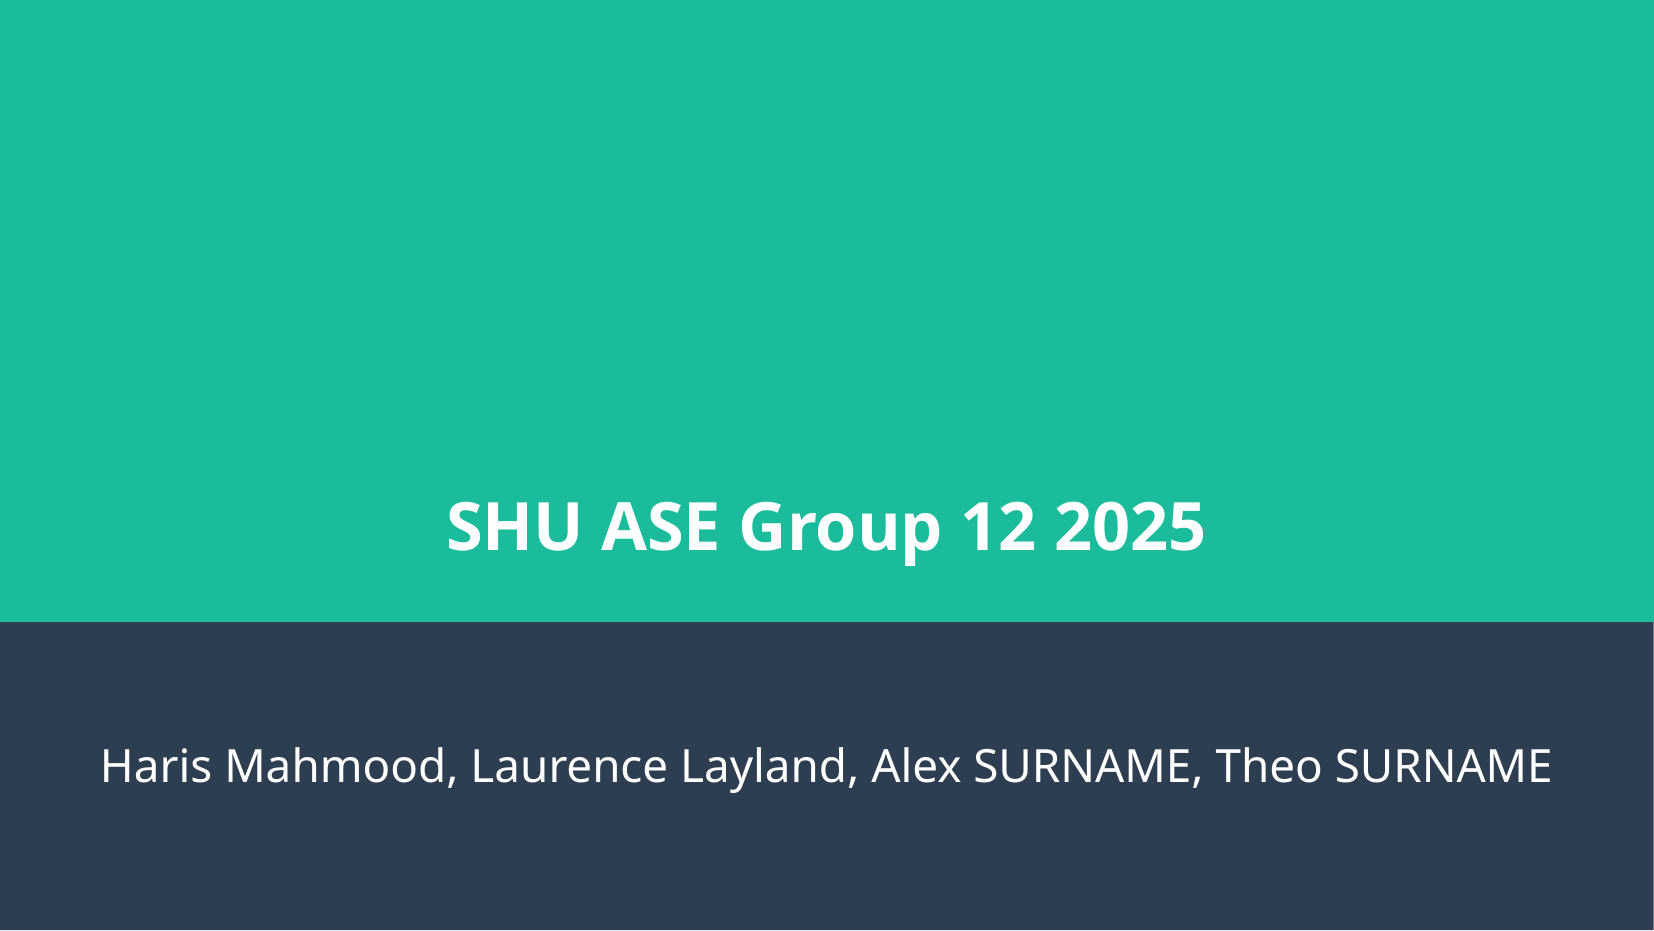

# SHU ASE Group 12 2025
Haris Mahmood, Laurence Layland, Alex SURNAME, Theo SURNAME